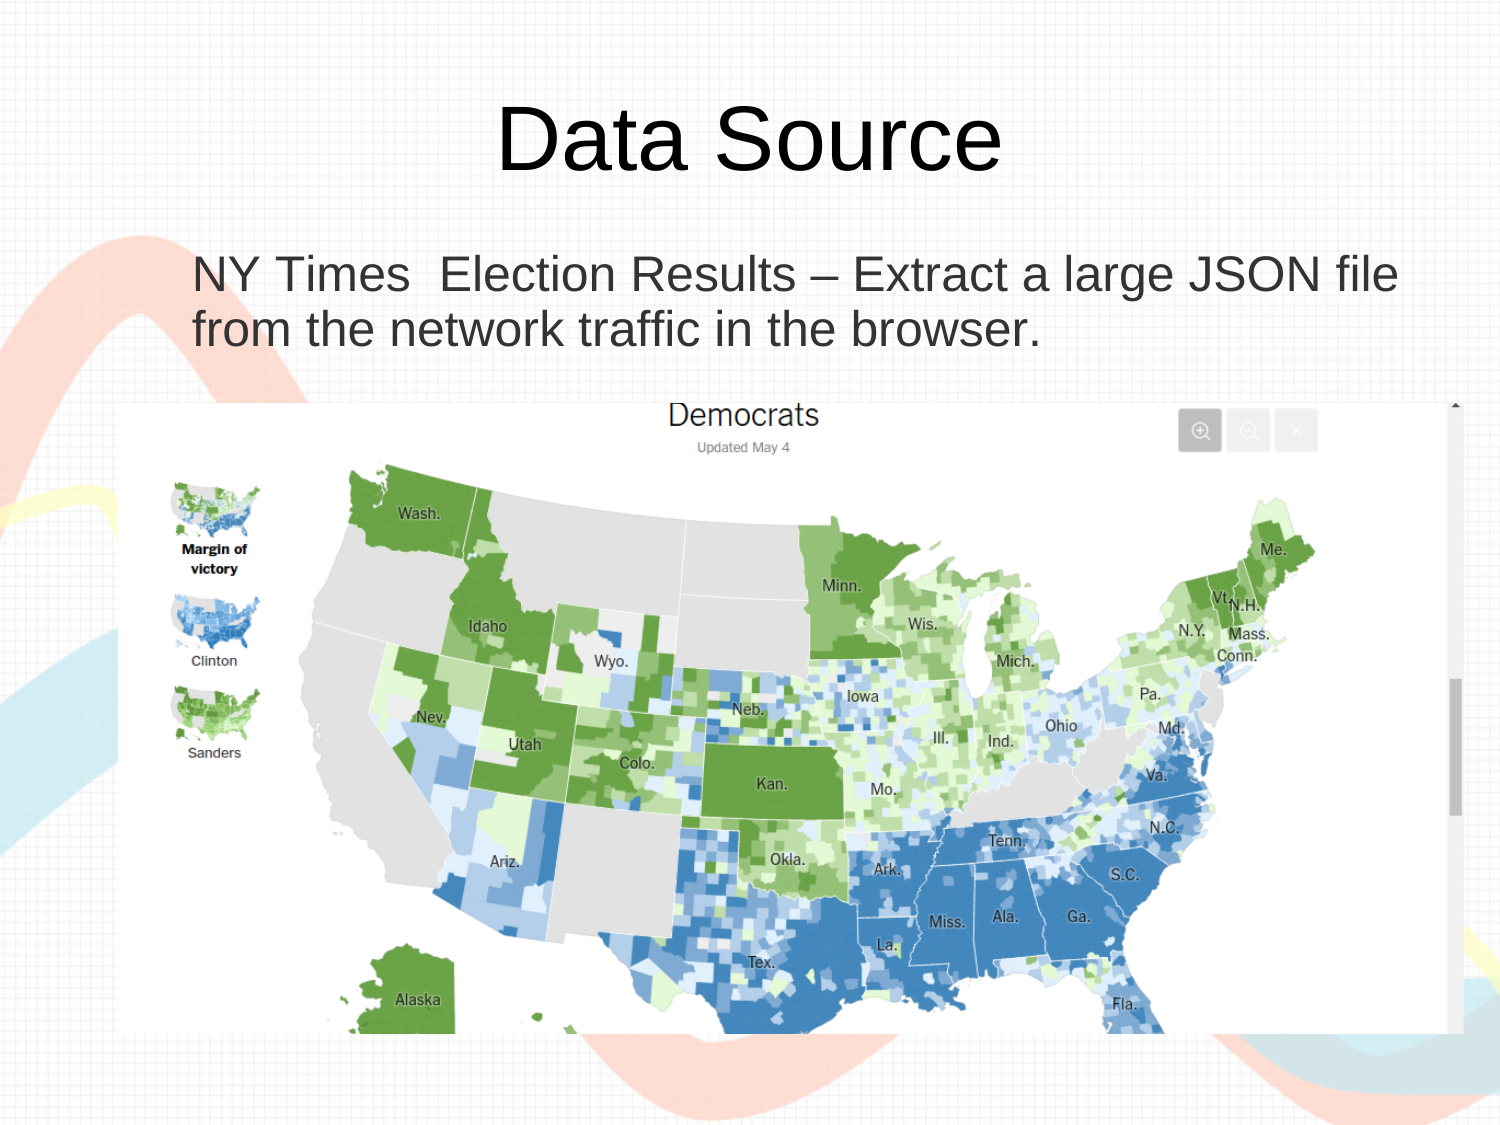

# Data Source
NY Times Election Results – Extract a large JSON file from the network traffic in the browser.